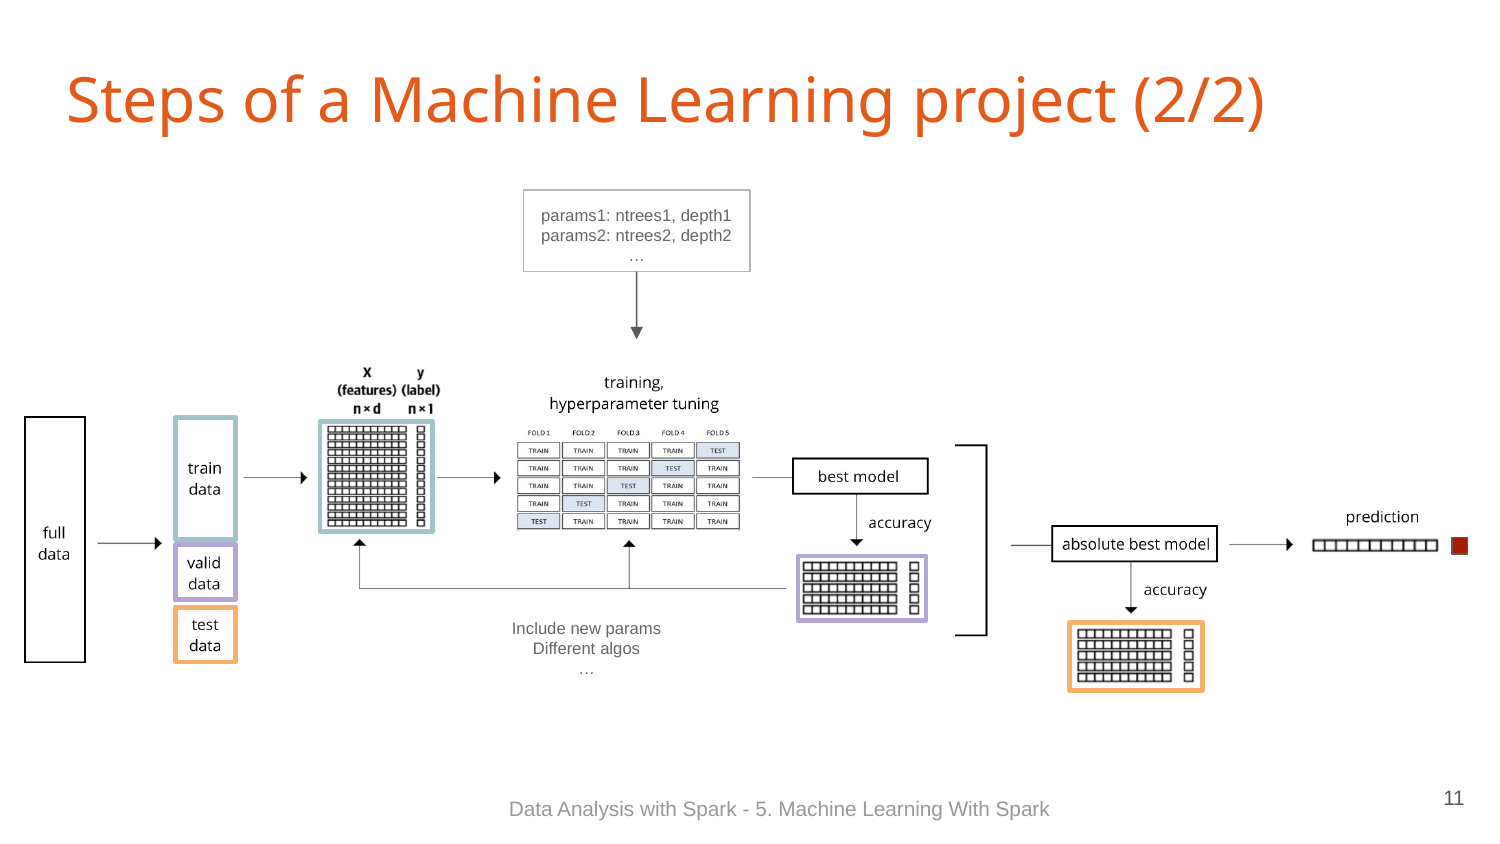

# Steps of a Machine Learning project (2/2)
params1: ntrees1, depth1
params2: ntrees2, depth2
…
Include new params
Different algos
…
Data Analysis with Spark - 5. Machine Learning With Spark